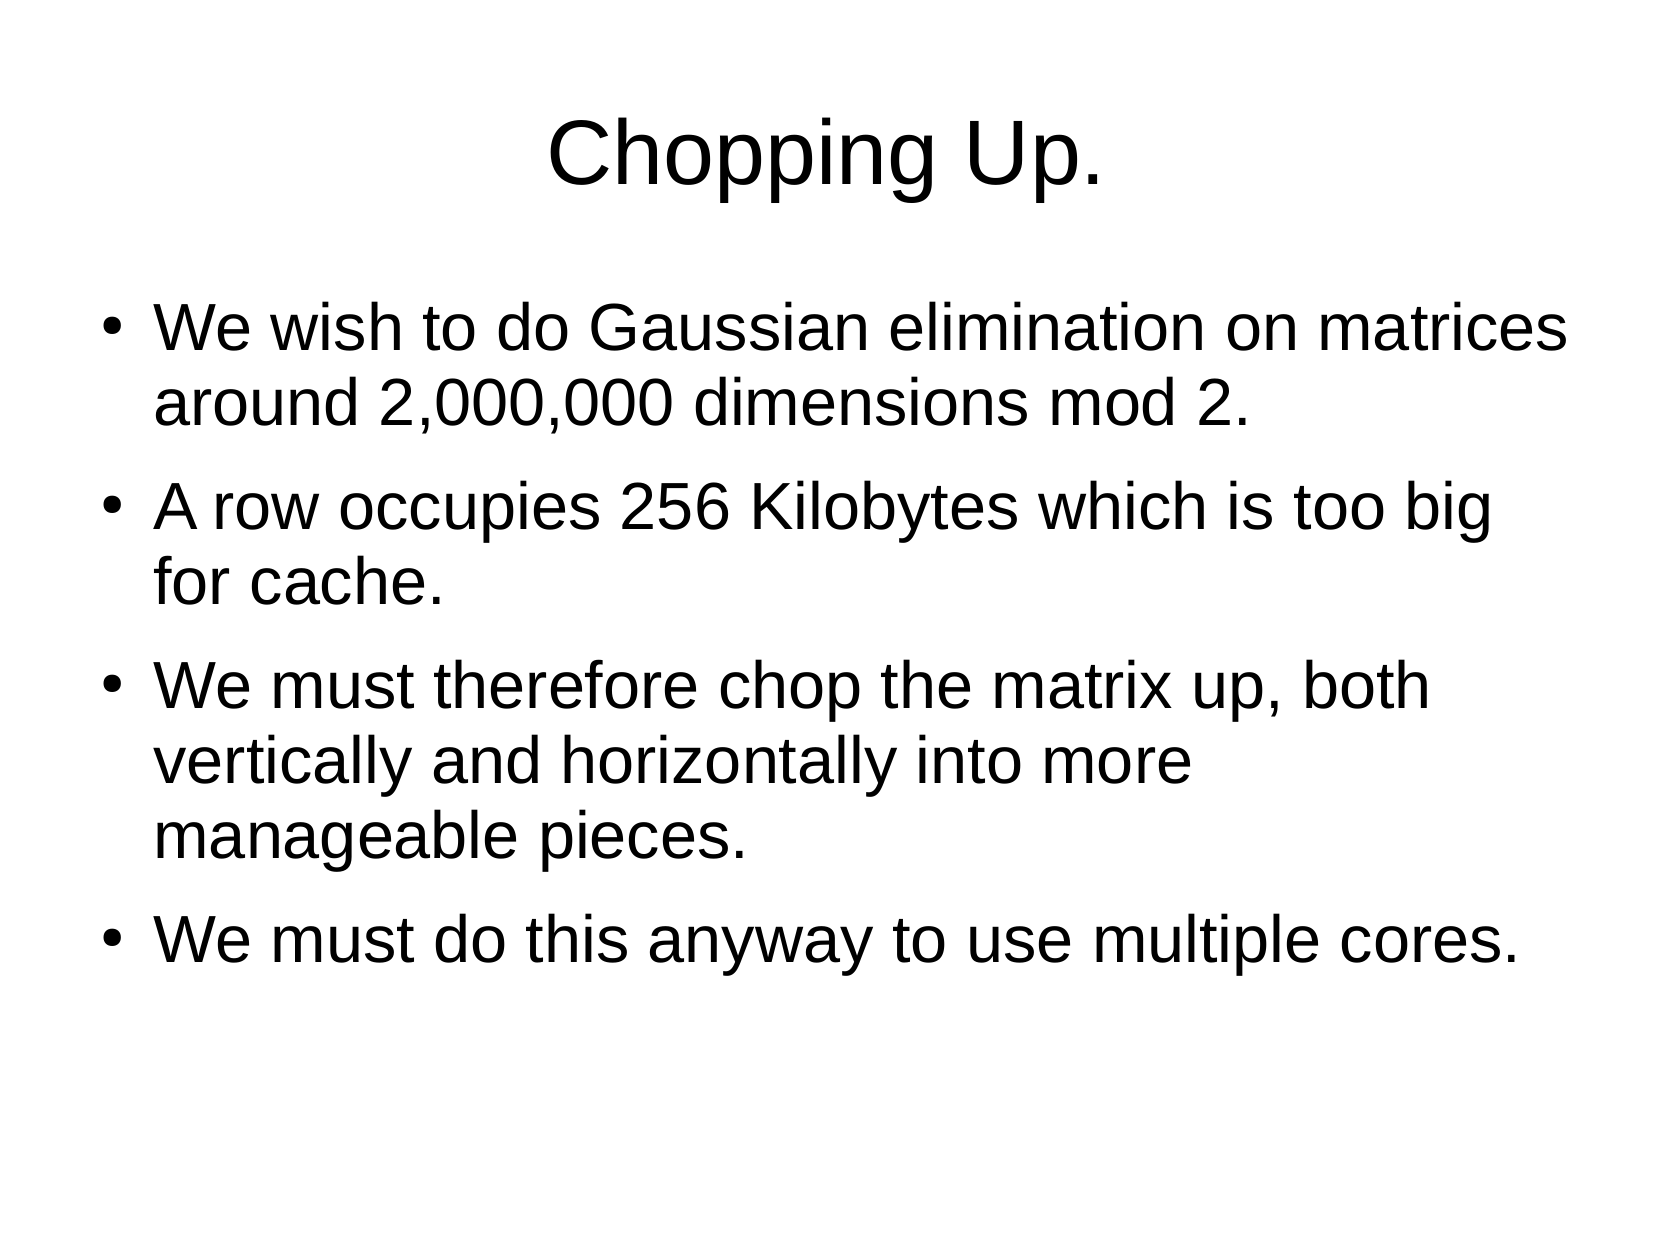

# Chopping Up.
We wish to do Gaussian elimination on matrices around 2,000,000 dimensions mod 2.
A row occupies 256 Kilobytes which is too big for cache.
We must therefore chop the matrix up, both vertically and horizontally into more manageable pieces.
We must do this anyway to use multiple cores.